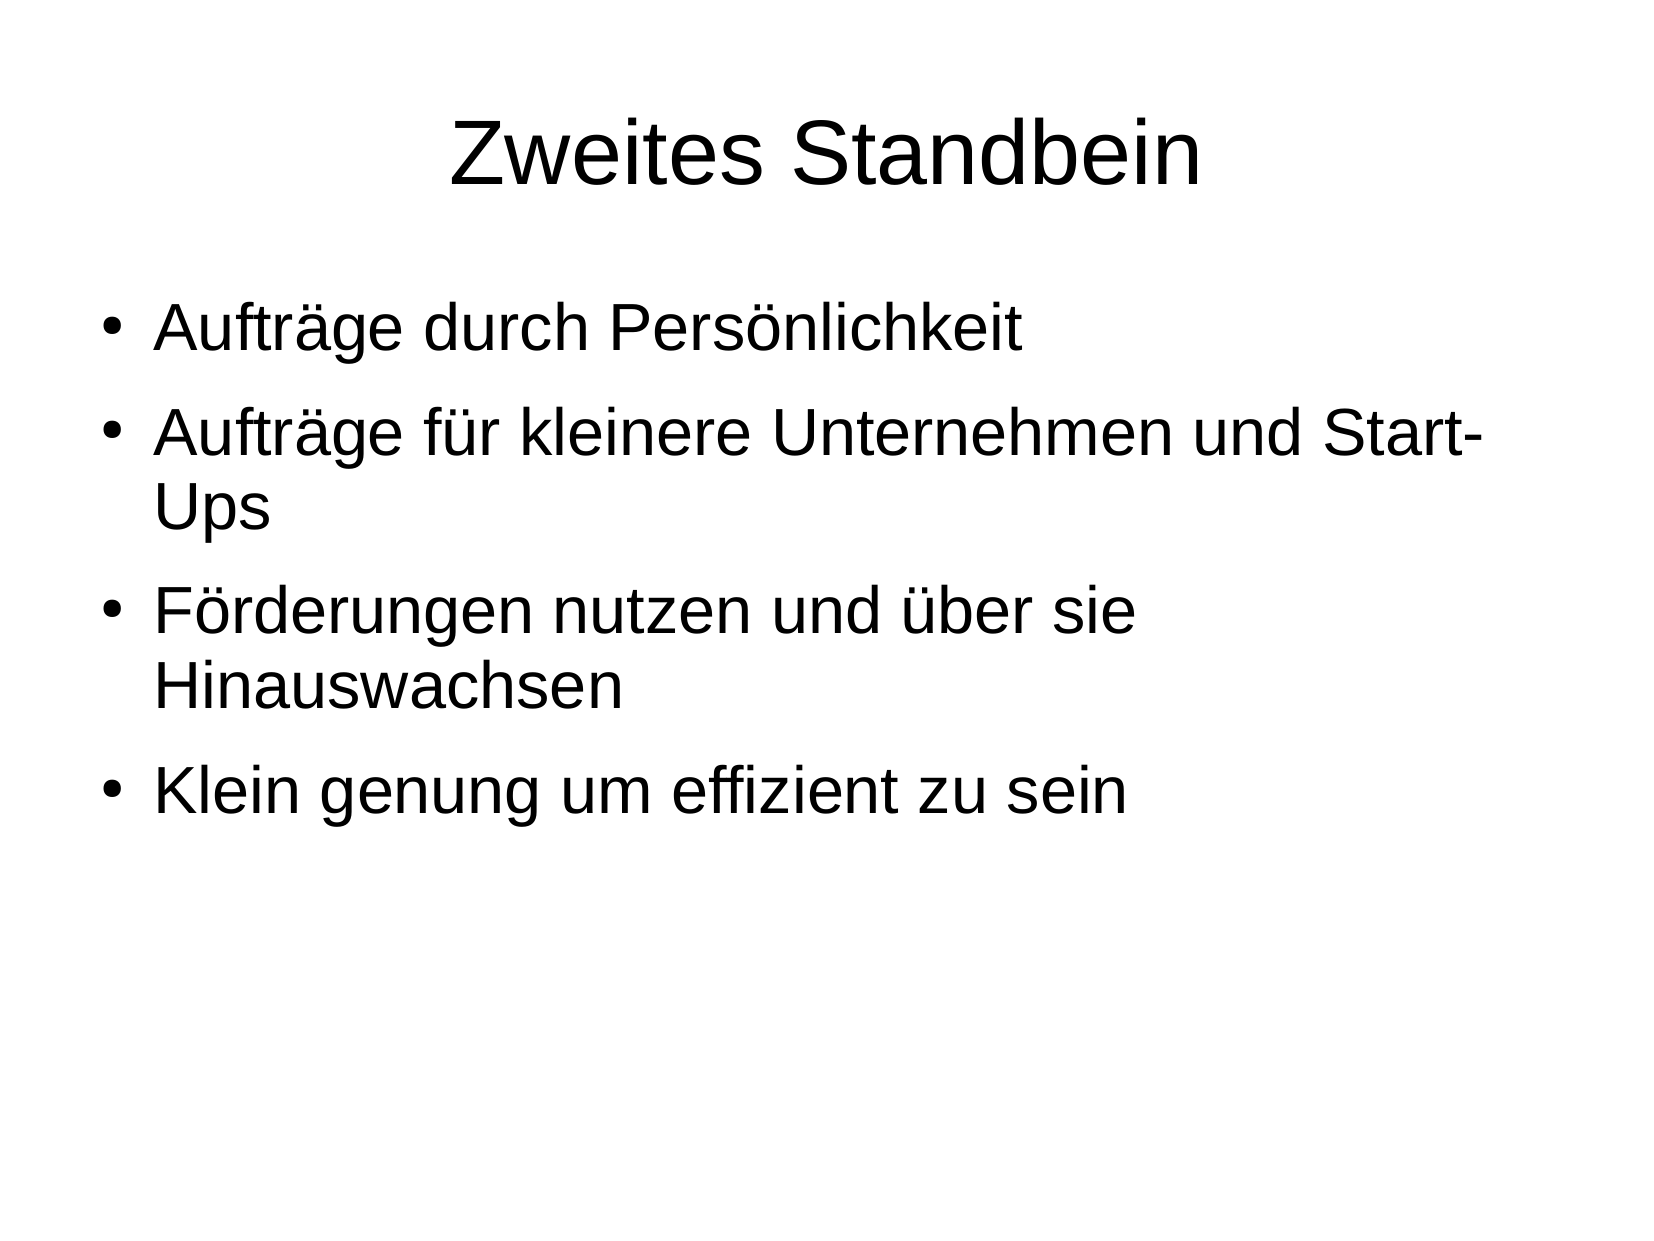

# Zweites Standbein
Aufträge durch Persönlichkeit
Aufträge für kleinere Unternehmen und Start-Ups
Förderungen nutzen und über sie Hinauswachsen
Klein genung um effizient zu sein